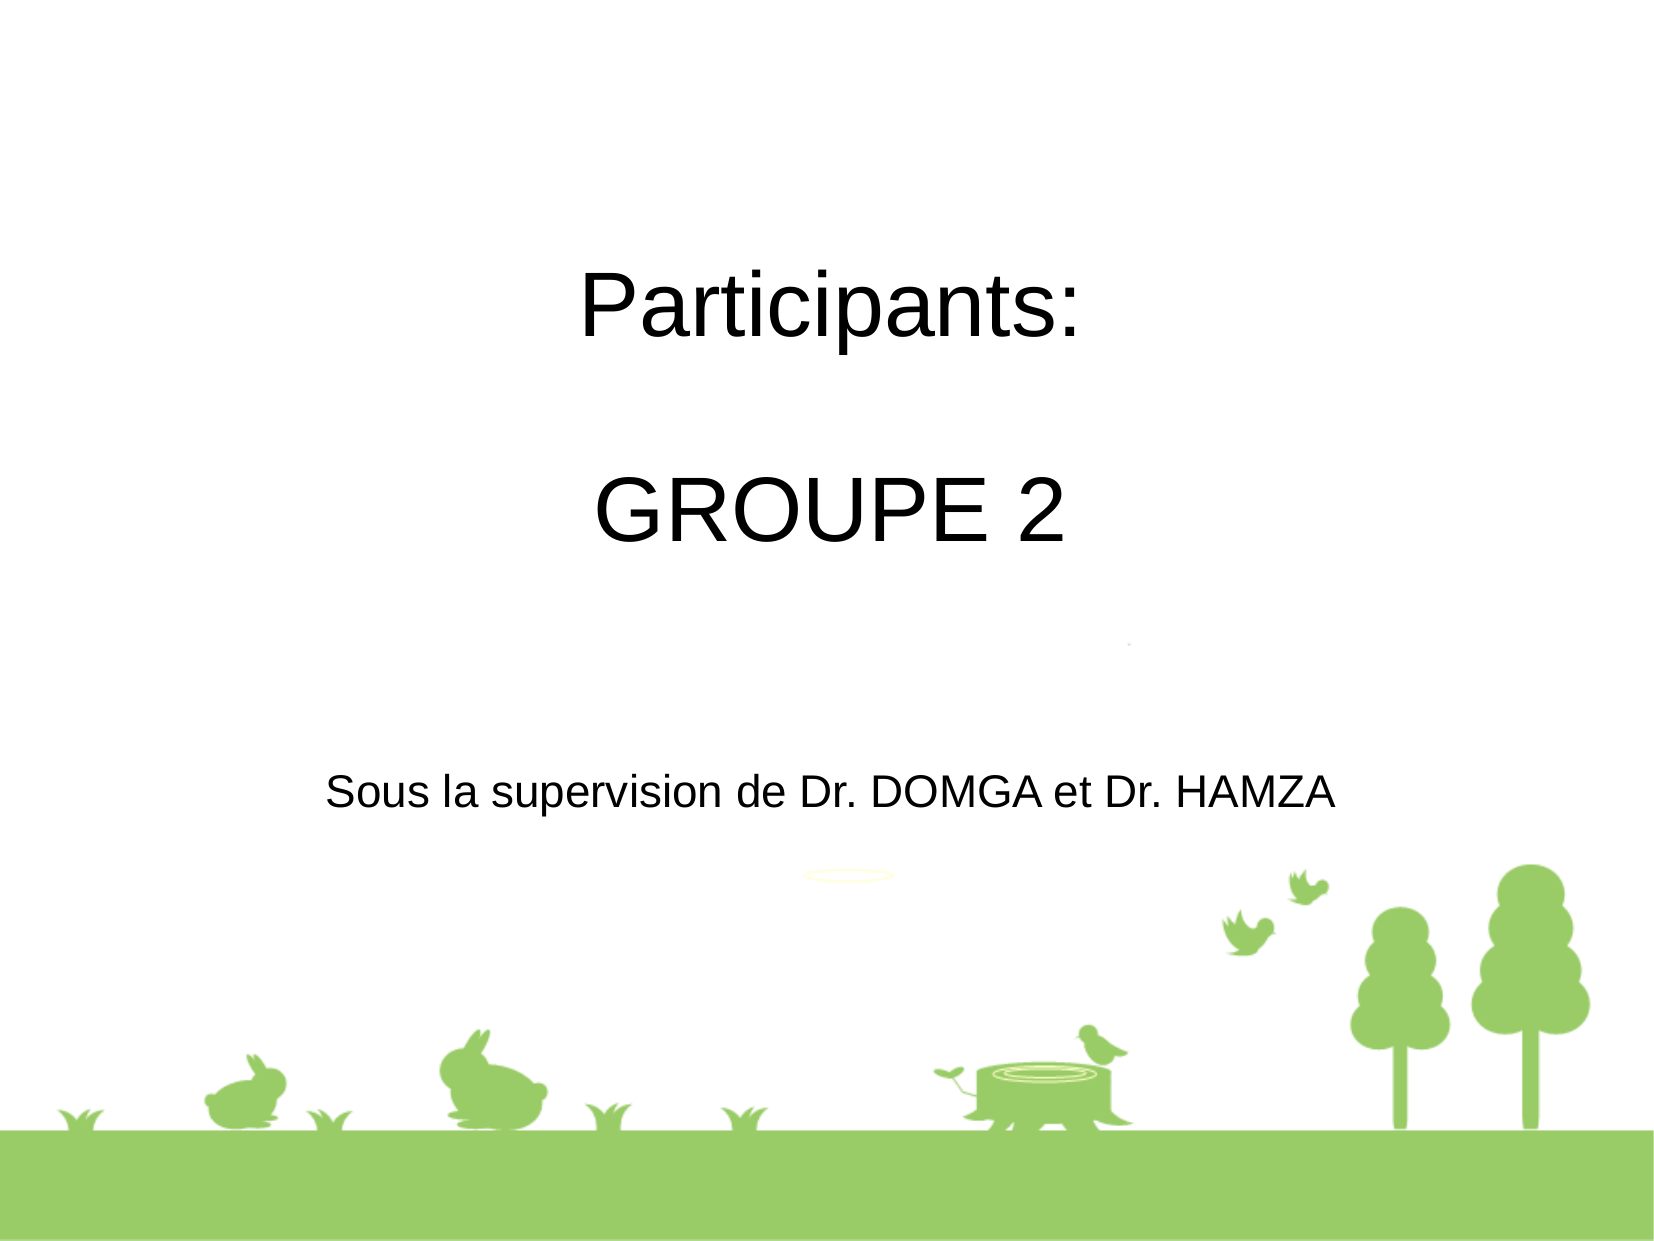

# Participants: GROUPE 2 Sous la supervision de Dr. DOMGA et Dr. HAMZA